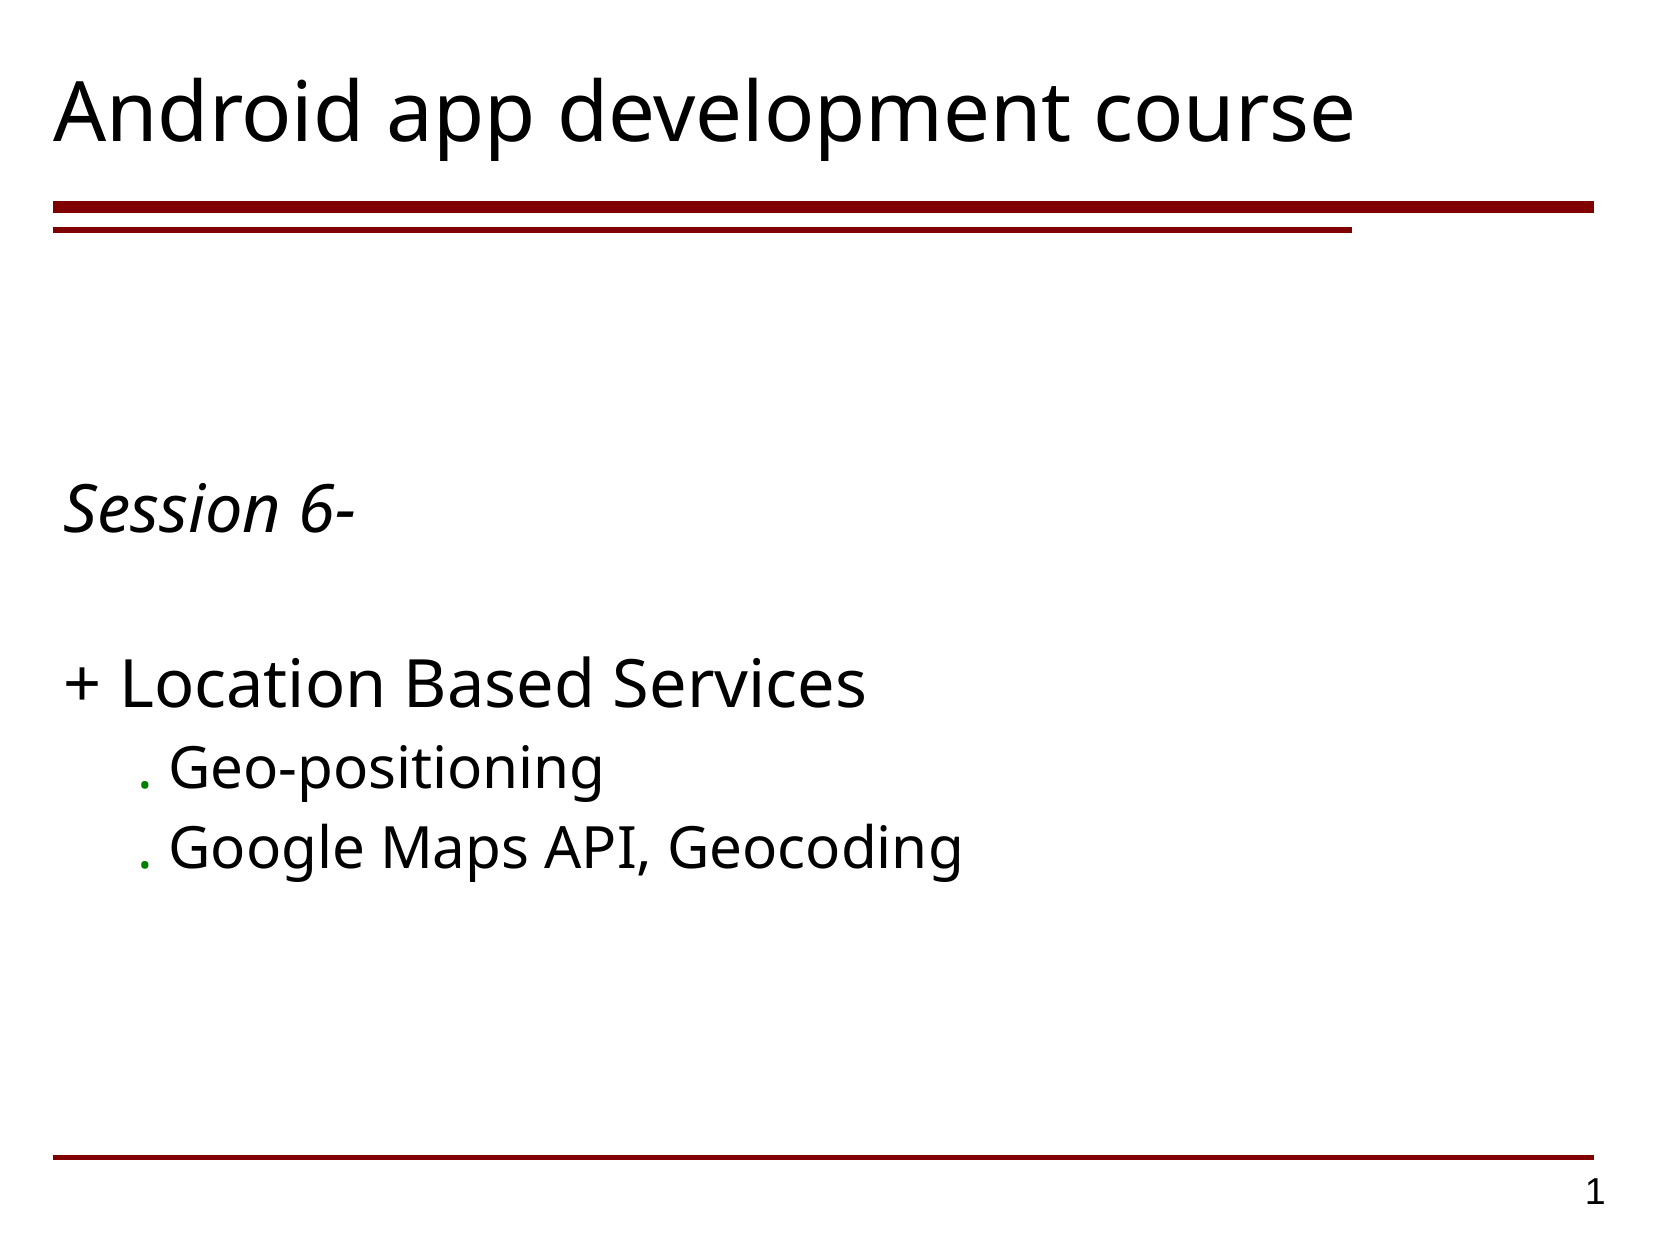

# Android app development course
Session 6-
+ Location Based Services
	. Geo-positioning
	. Google Maps API, Geocoding